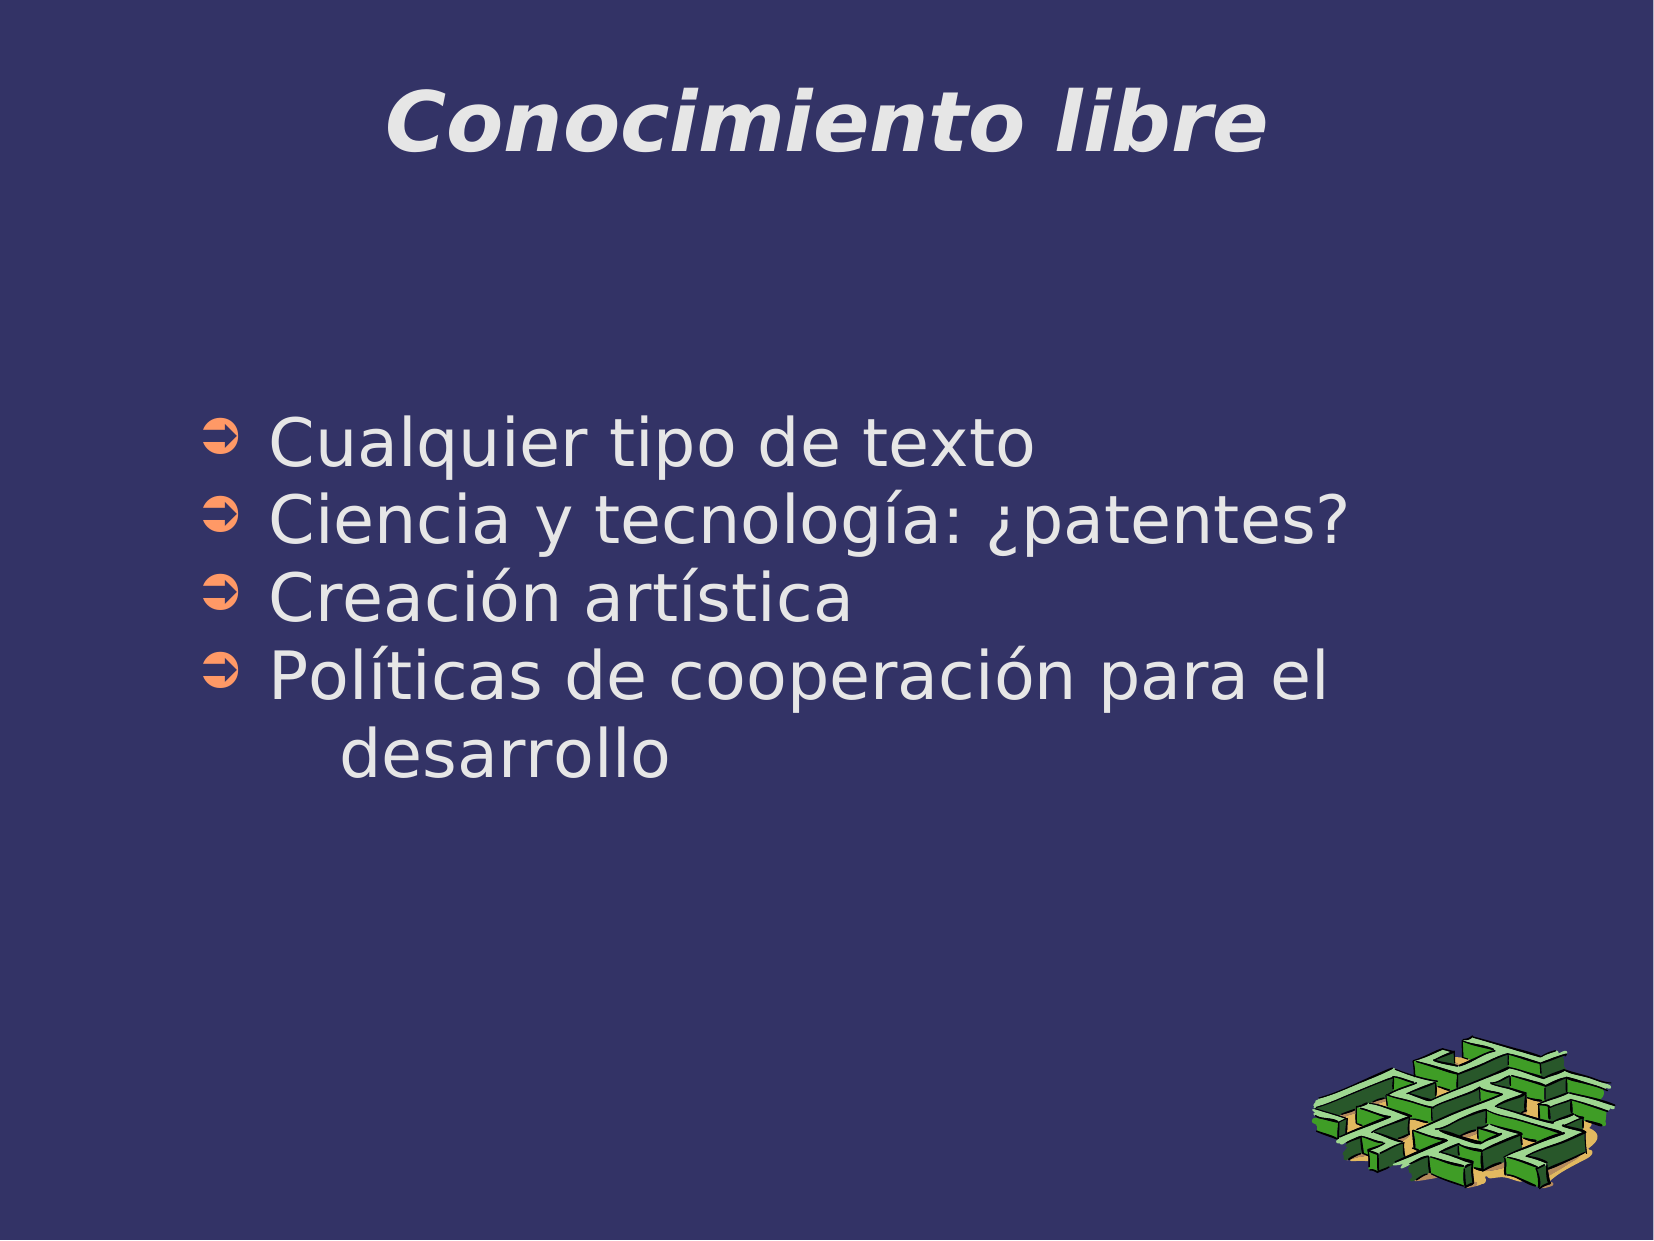

# Conocimiento libre
Cualquier tipo de texto
Ciencia y tecnología: ¿patentes?
Creación artística
Políticas de cooperación para el desarrollo